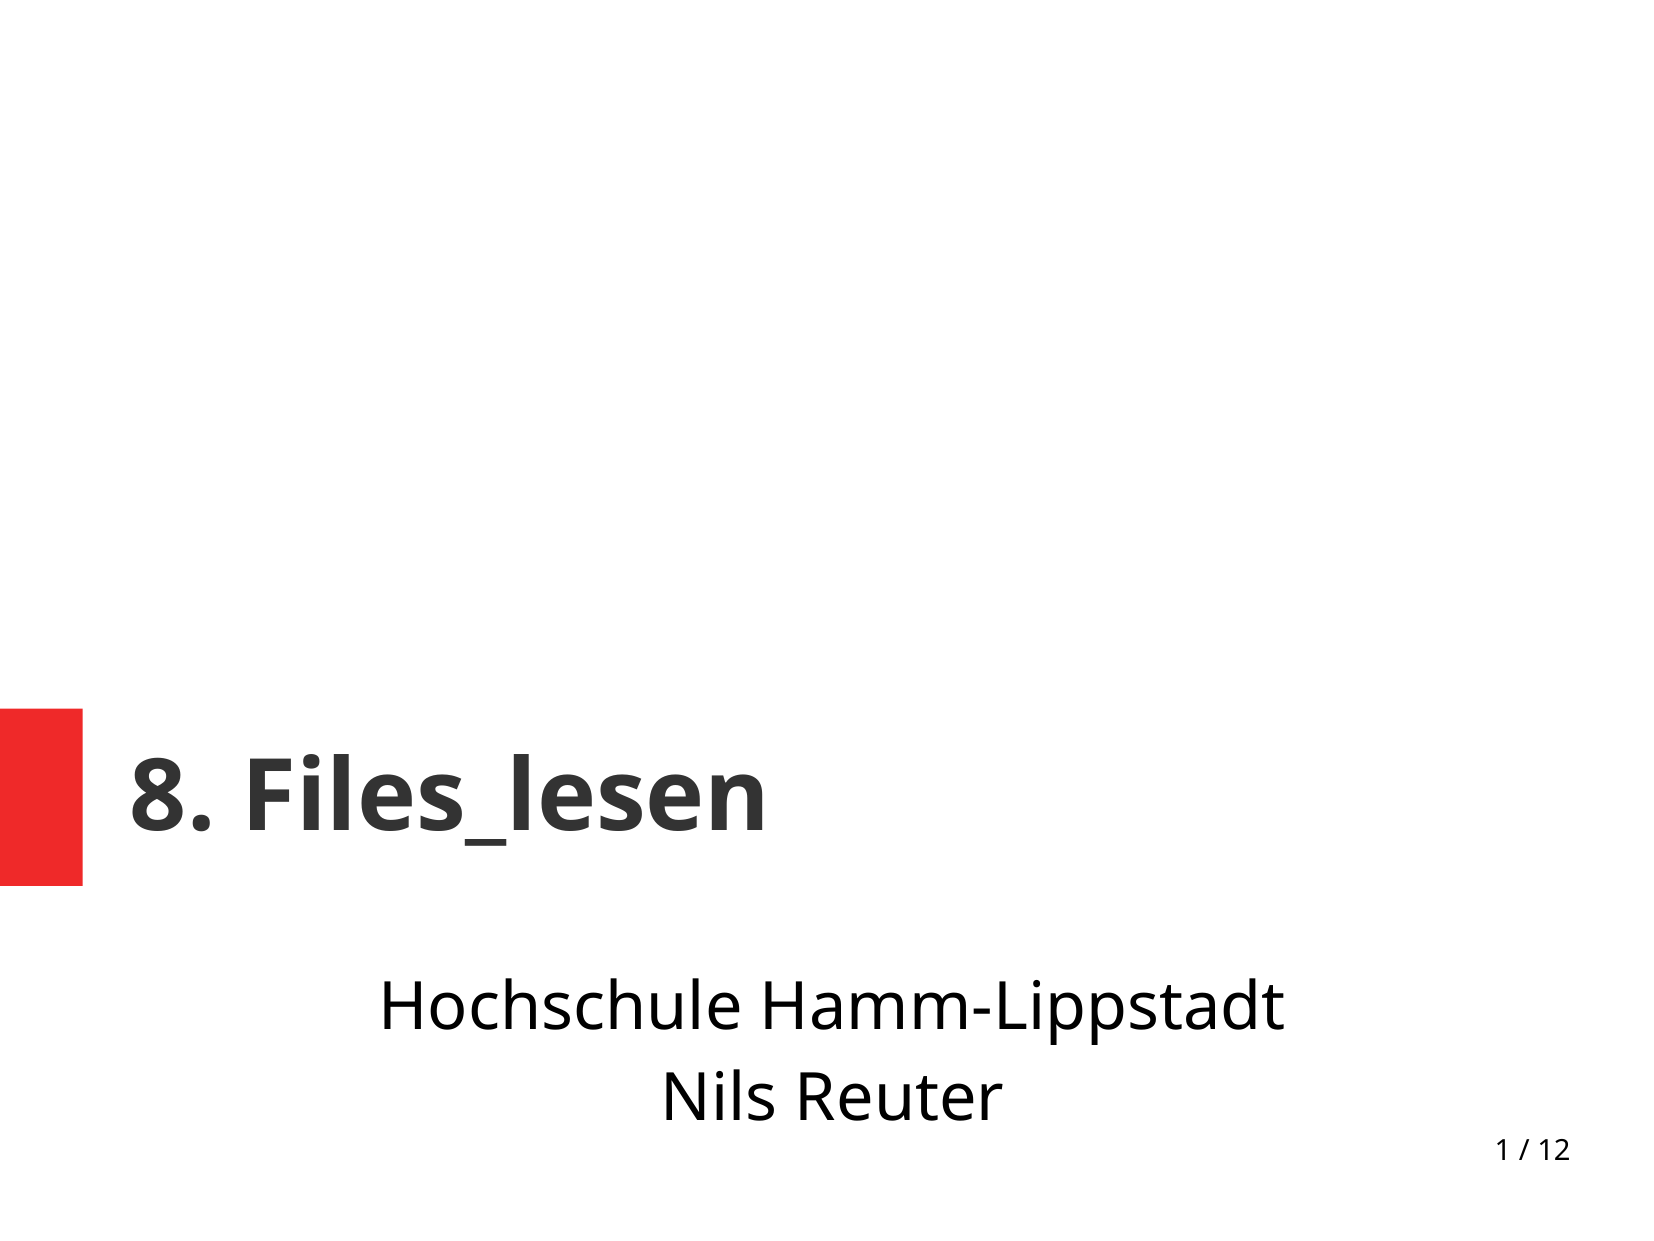

# 8. Files_lesen
Hochschule Hamm-Lippstadt
Nils Reuter
1